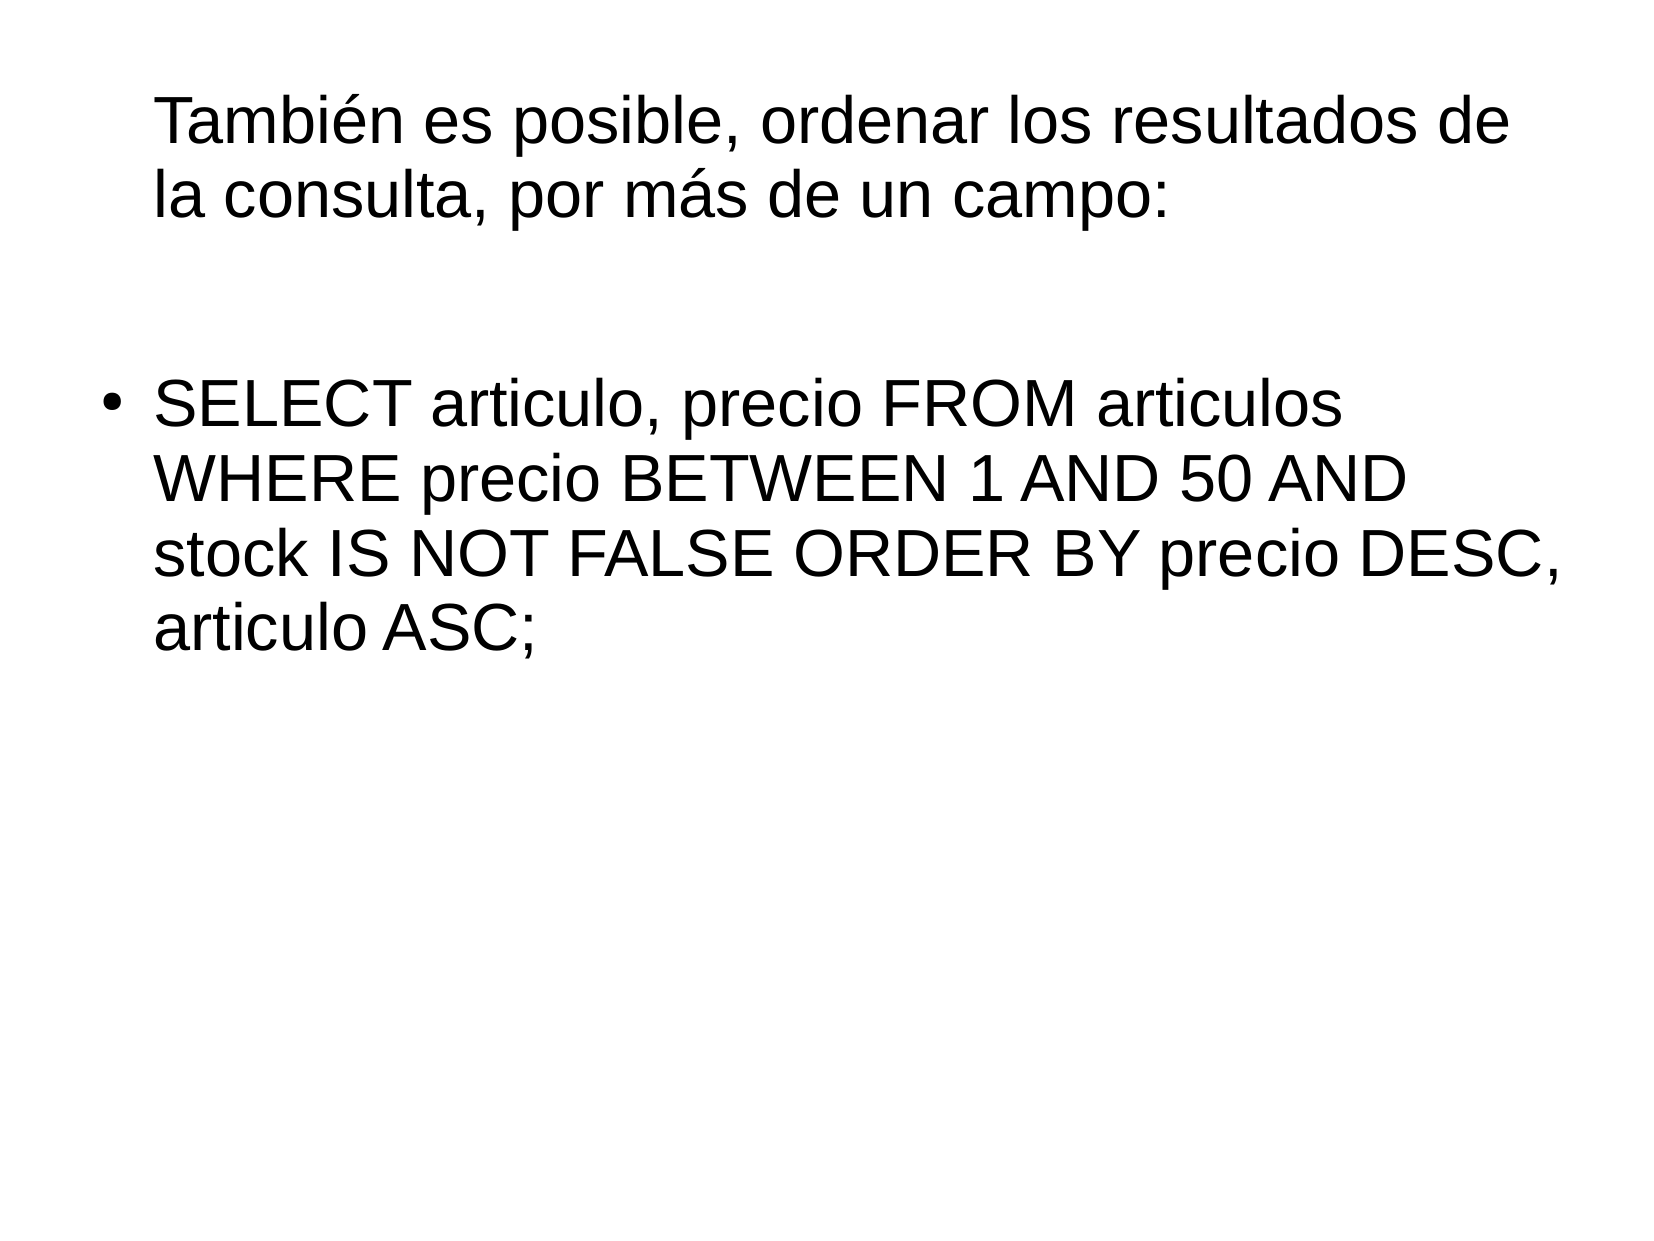

# También es posible, ordenar los resultados de la consulta, por más de un campo:
SELECT articulo, precio FROM articulos WHERE precio BETWEEN 1 AND 50 AND stock IS NOT FALSE ORDER BY precio DESC, articulo ASC;